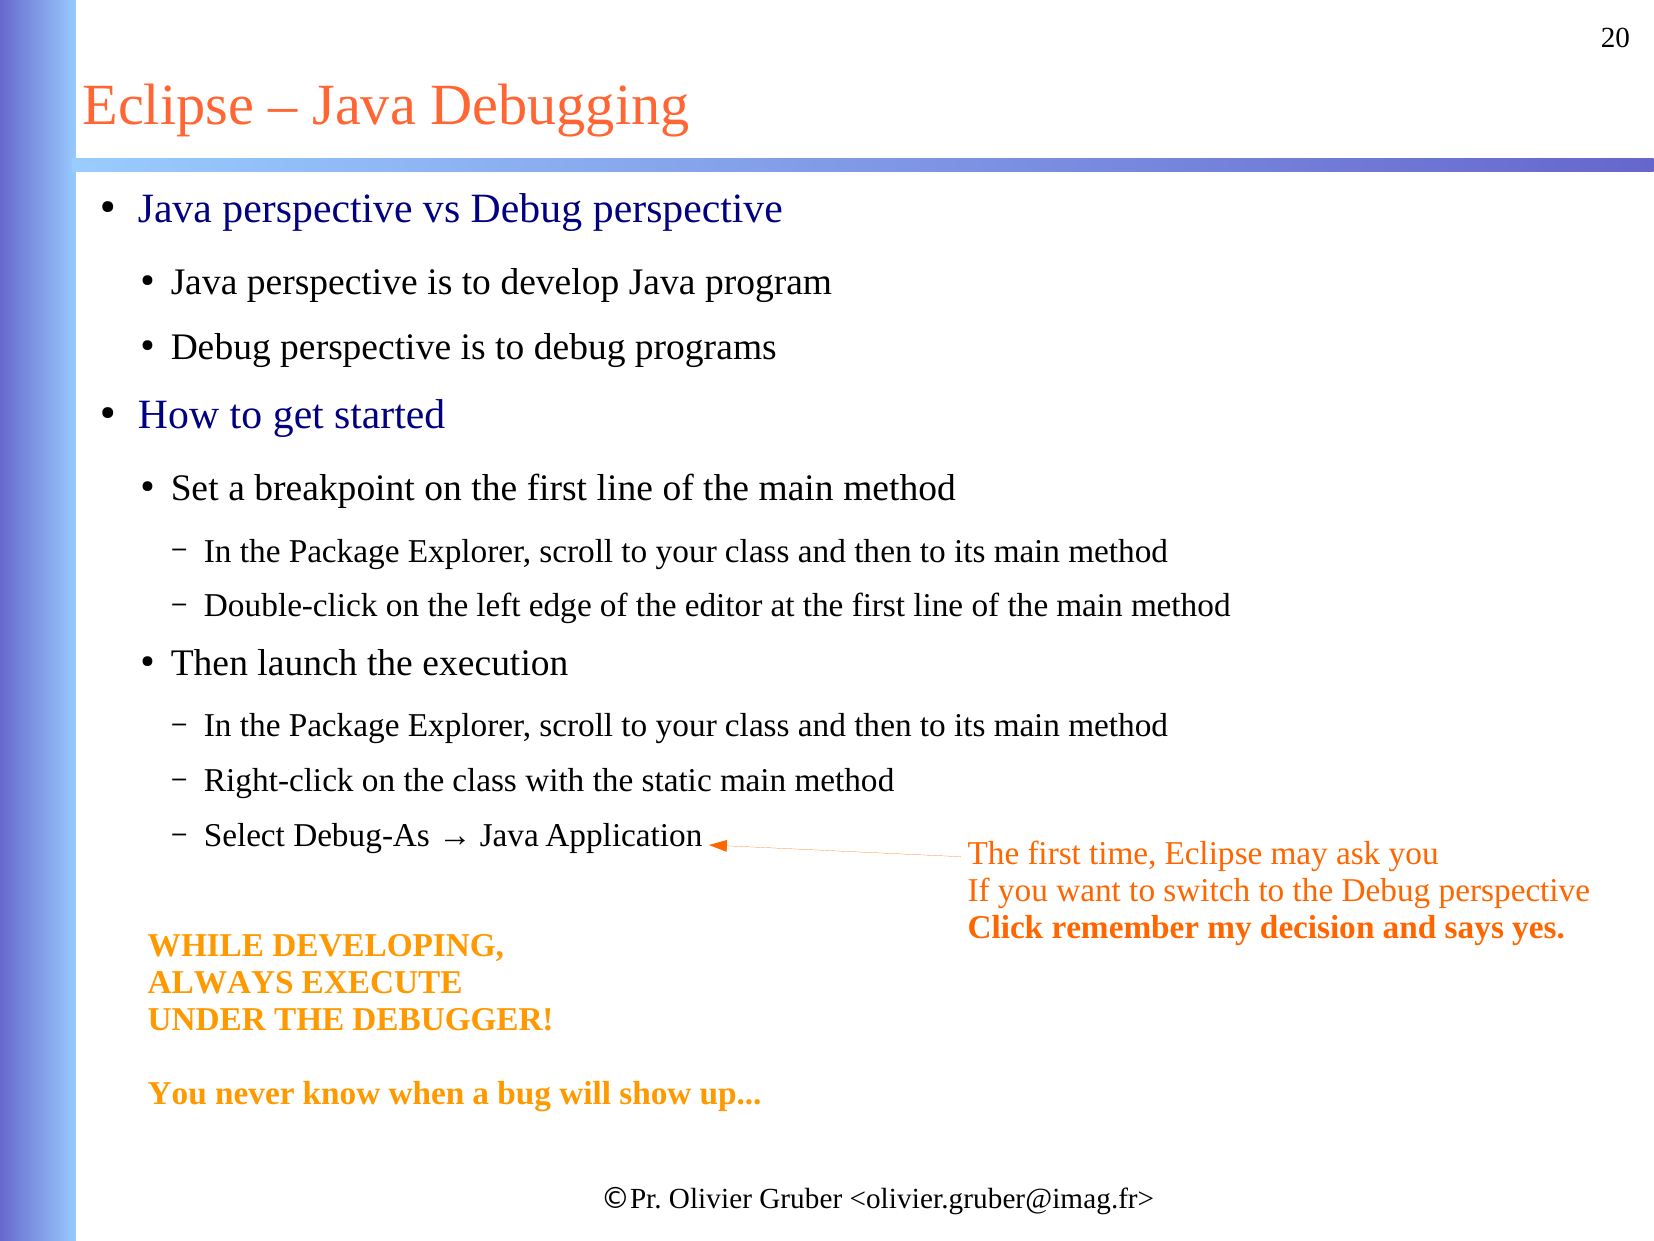

20
# Eclipse – Java Debugging
Java perspective vs Debug perspective
Java perspective is to develop Java program
Debug perspective is to debug programs
How to get started
Set a breakpoint on the first line of the main method
In the Package Explorer, scroll to your class and then to its main method
Double-click on the left edge of the editor at the first line of the main method
Then launch the execution
In the Package Explorer, scroll to your class and then to its main method
Right-click on the class with the static main method
Select Debug-As → Java Application
The first time, Eclipse may ask you
If you want to switch to the Debug perspective
Click remember my decision and says yes.
WHILE DEVELOPING,
ALWAYS EXECUTE
UNDER THE DEBUGGER!
You never know when a bug will show up...